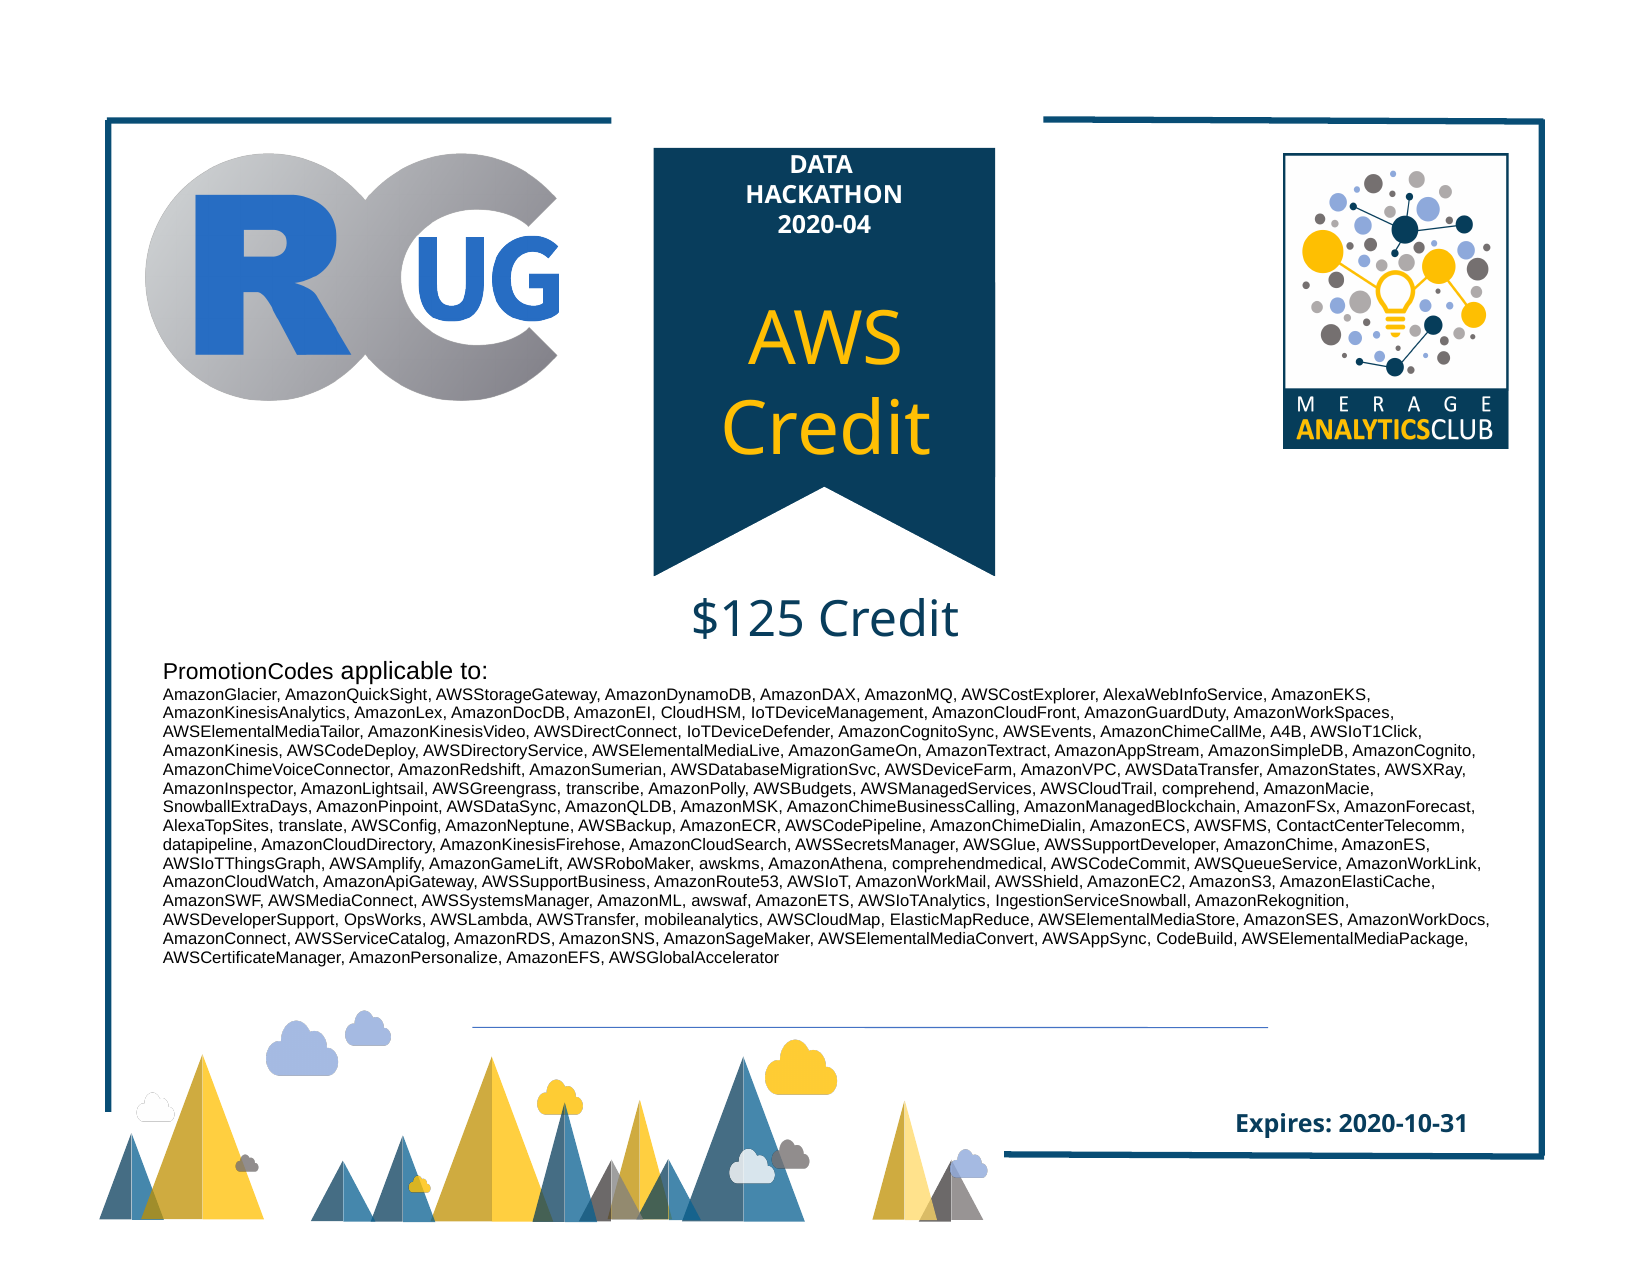

DATA
HACKATHON
2020-04
AWS
Credit
$125 Credit
PromotionCodes applicable to:
AmazonGlacier, AmazonQuickSight, AWSStorageGateway, AmazonDynamoDB, AmazonDAX, AmazonMQ, AWSCostExplorer, AlexaWebInfoService, AmazonEKS, AmazonKinesisAnalytics, AmazonLex, AmazonDocDB, AmazonEI, CloudHSM, IoTDeviceManagement, AmazonCloudFront, AmazonGuardDuty, AmazonWorkSpaces, AWSElementalMediaTailor, AmazonKinesisVideo, AWSDirectConnect, IoTDeviceDefender, AmazonCognitoSync, AWSEvents, AmazonChimeCallMe, A4B, AWSIoT1Click, AmazonKinesis, AWSCodeDeploy, AWSDirectoryService, AWSElementalMediaLive, AmazonGameOn, AmazonTextract, AmazonAppStream, AmazonSimpleDB, AmazonCognito, AmazonChimeVoiceConnector, AmazonRedshift, AmazonSumerian, AWSDatabaseMigrationSvc, AWSDeviceFarm, AmazonVPC, AWSDataTransfer, AmazonStates, AWSXRay, AmazonInspector, AmazonLightsail, AWSGreengrass, transcribe, AmazonPolly, AWSBudgets, AWSManagedServices, AWSCloudTrail, comprehend, AmazonMacie, SnowballExtraDays, AmazonPinpoint, AWSDataSync, AmazonQLDB, AmazonMSK, AmazonChimeBusinessCalling, AmazonManagedBlockchain, AmazonFSx, AmazonForecast, AlexaTopSites, translate, AWSConfig, AmazonNeptune, AWSBackup, AmazonECR, AWSCodePipeline, AmazonChimeDialin, AmazonECS, AWSFMS, ContactCenterTelecomm, datapipeline, AmazonCloudDirectory, AmazonKinesisFirehose, AmazonCloudSearch, AWSSecretsManager, AWSGlue, AWSSupportDeveloper, AmazonChime, AmazonES, AWSIoTThingsGraph, AWSAmplify, AmazonGameLift, AWSRoboMaker, awskms, AmazonAthena, comprehendmedical, AWSCodeCommit, AWSQueueService, AmazonWorkLink, AmazonCloudWatch, AmazonApiGateway, AWSSupportBusiness, AmazonRoute53, AWSIoT, AmazonWorkMail, AWSShield, AmazonEC2, AmazonS3, AmazonElastiCache, AmazonSWF, AWSMediaConnect, AWSSystemsManager, AmazonML, awswaf, AmazonETS, AWSIoTAnalytics, IngestionServiceSnowball, AmazonRekognition, AWSDeveloperSupport, OpsWorks, AWSLambda, AWSTransfer, mobileanalytics, AWSCloudMap, ElasticMapReduce, AWSElementalMediaStore, AmazonSES, AmazonWorkDocs, AmazonConnect, AWSServiceCatalog, AmazonRDS, AmazonSNS, AmazonSageMaker, AWSElementalMediaConvert, AWSAppSync, CodeBuild, AWSElementalMediaPackage, AWSCertificateManager, AmazonPersonalize, AmazonEFS, AWSGlobalAccelerator
Expires: 2020-10-31